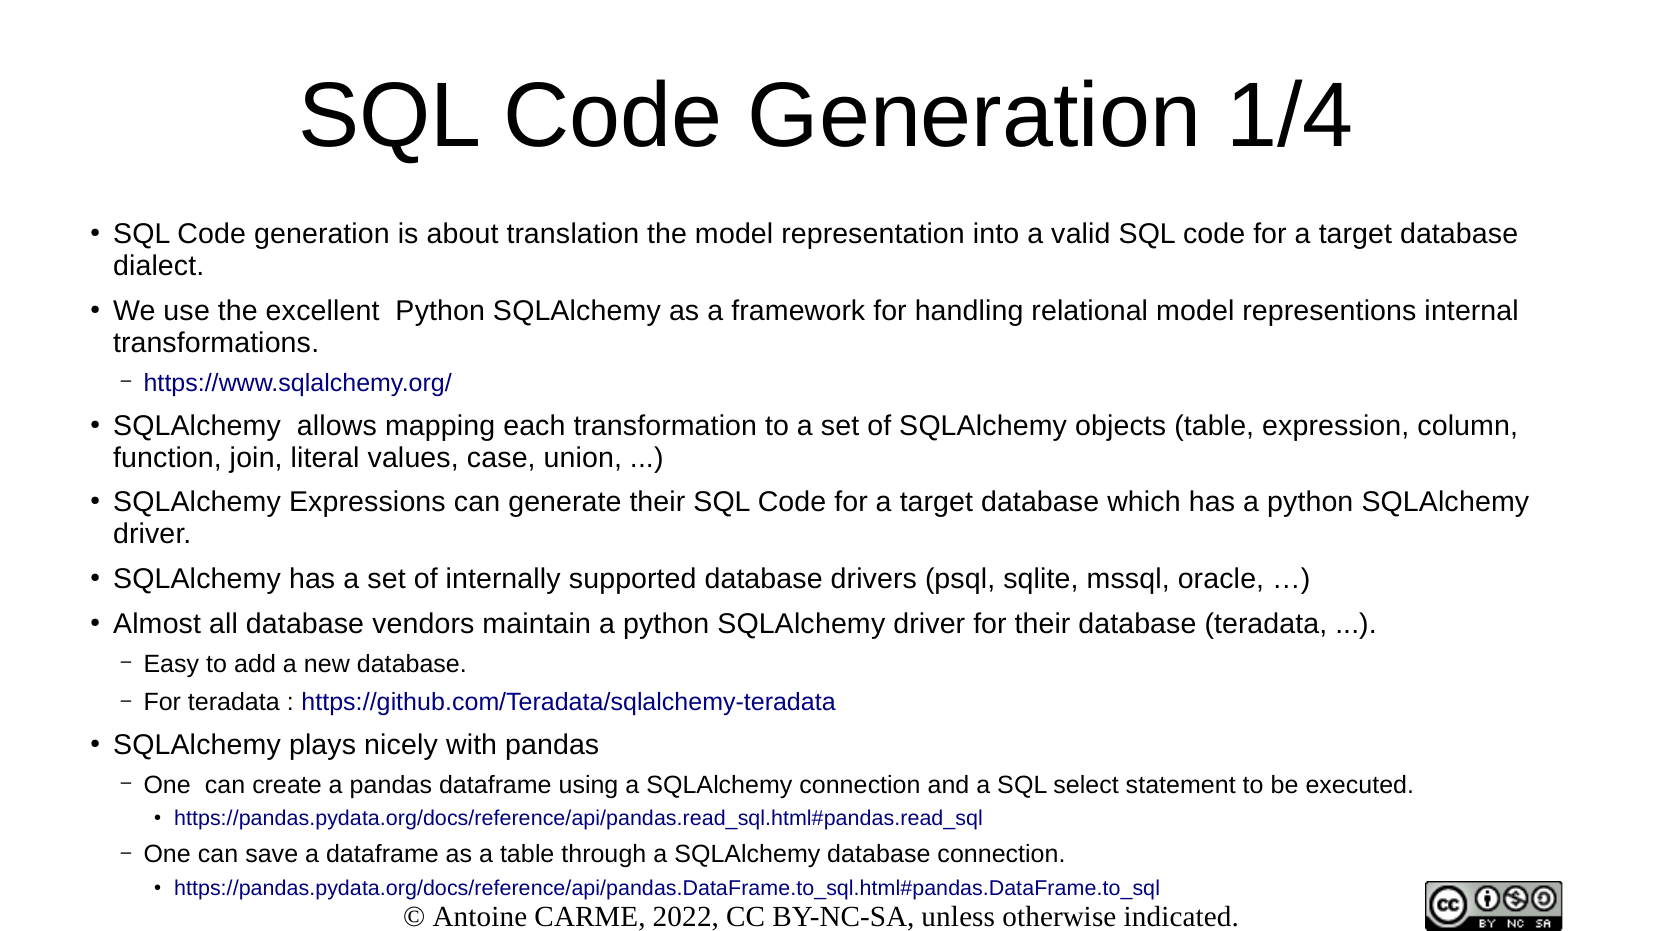

# SQL Code Generation 1/4
SQL Code generation is about translation the model representation into a valid SQL code for a target database dialect.
We use the excellent Python SQLAlchemy as a framework for handling relational model representions internal transformations.
https://www.sqlalchemy.org/
SQLAlchemy allows mapping each transformation to a set of SQLAlchemy objects (table, expression, column, function, join, literal values, case, union, ...)
SQLAlchemy Expressions can generate their SQL Code for a target database which has a python SQLAlchemy driver.
SQLAlchemy has a set of internally supported database drivers (psql, sqlite, mssql, oracle, …)
Almost all database vendors maintain a python SQLAlchemy driver for their database (teradata, ...).
Easy to add a new database.
For teradata : https://github.com/Teradata/sqlalchemy-teradata
SQLAlchemy plays nicely with pandas
One can create a pandas dataframe using a SQLAlchemy connection and a SQL select statement to be executed.
https://pandas.pydata.org/docs/reference/api/pandas.read_sql.html#pandas.read_sql
One can save a dataframe as a table through a SQLAlchemy database connection.
https://pandas.pydata.org/docs/reference/api/pandas.DataFrame.to_sql.html#pandas.DataFrame.to_sql